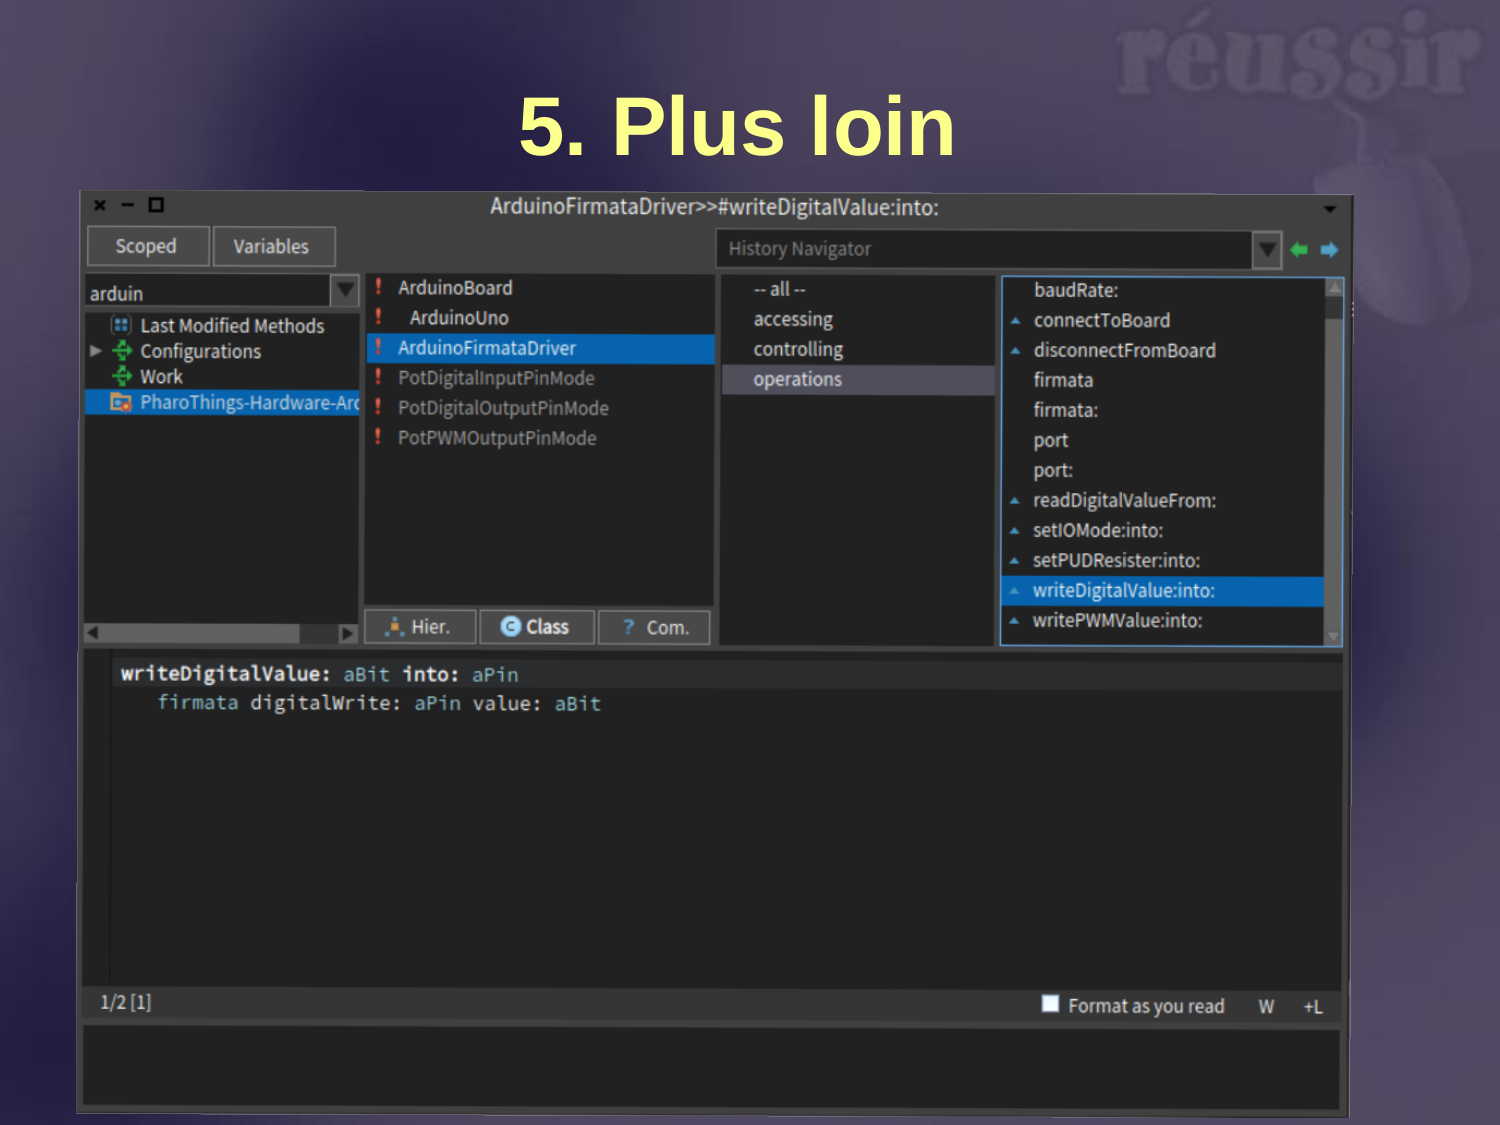

# 5. Plus loin
Comment la carte se connecte avec l’ordinateur? Par wifi? Bluetooth?